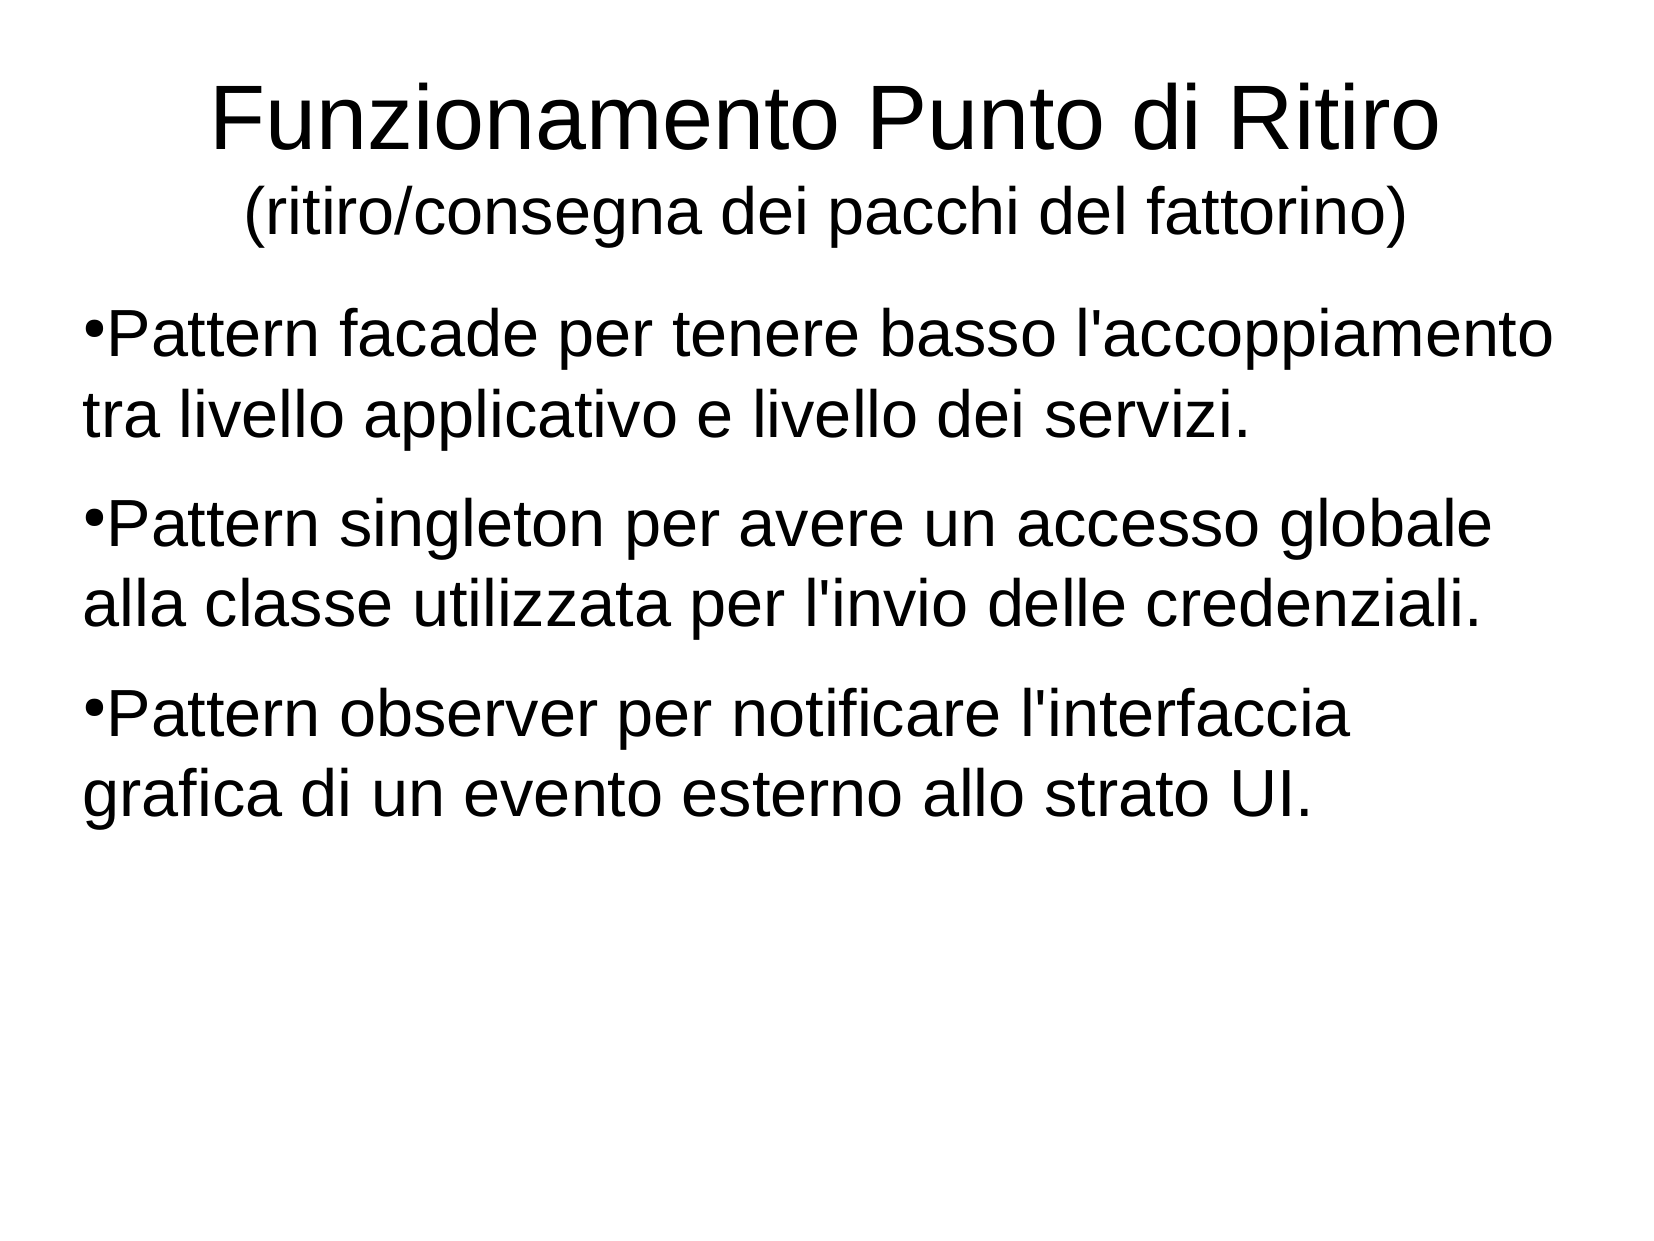

# Funzionamento Punto di Ritiro (ritiro/consegna dei pacchi del fattorino)
Pattern facade per tenere basso l'accoppiamento tra livello applicativo e livello dei servizi.
Pattern singleton per avere un accesso globale alla classe utilizzata per l'invio delle credenziali.
Pattern observer per notificare l'interfaccia grafica di un evento esterno allo strato UI.